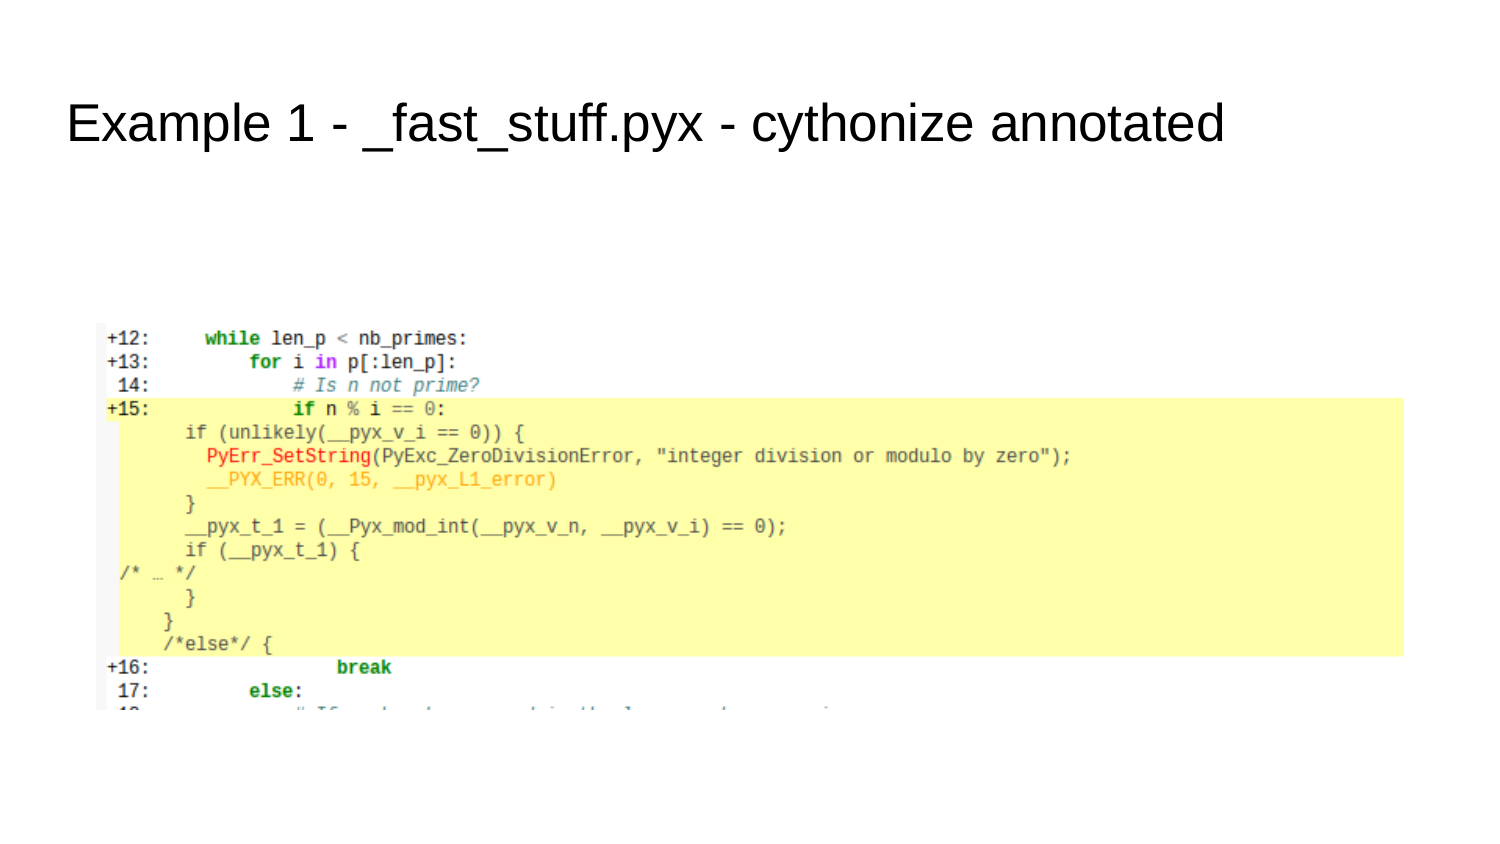

# Example 1 - _fast_stuff.pyx - cythonize annotated